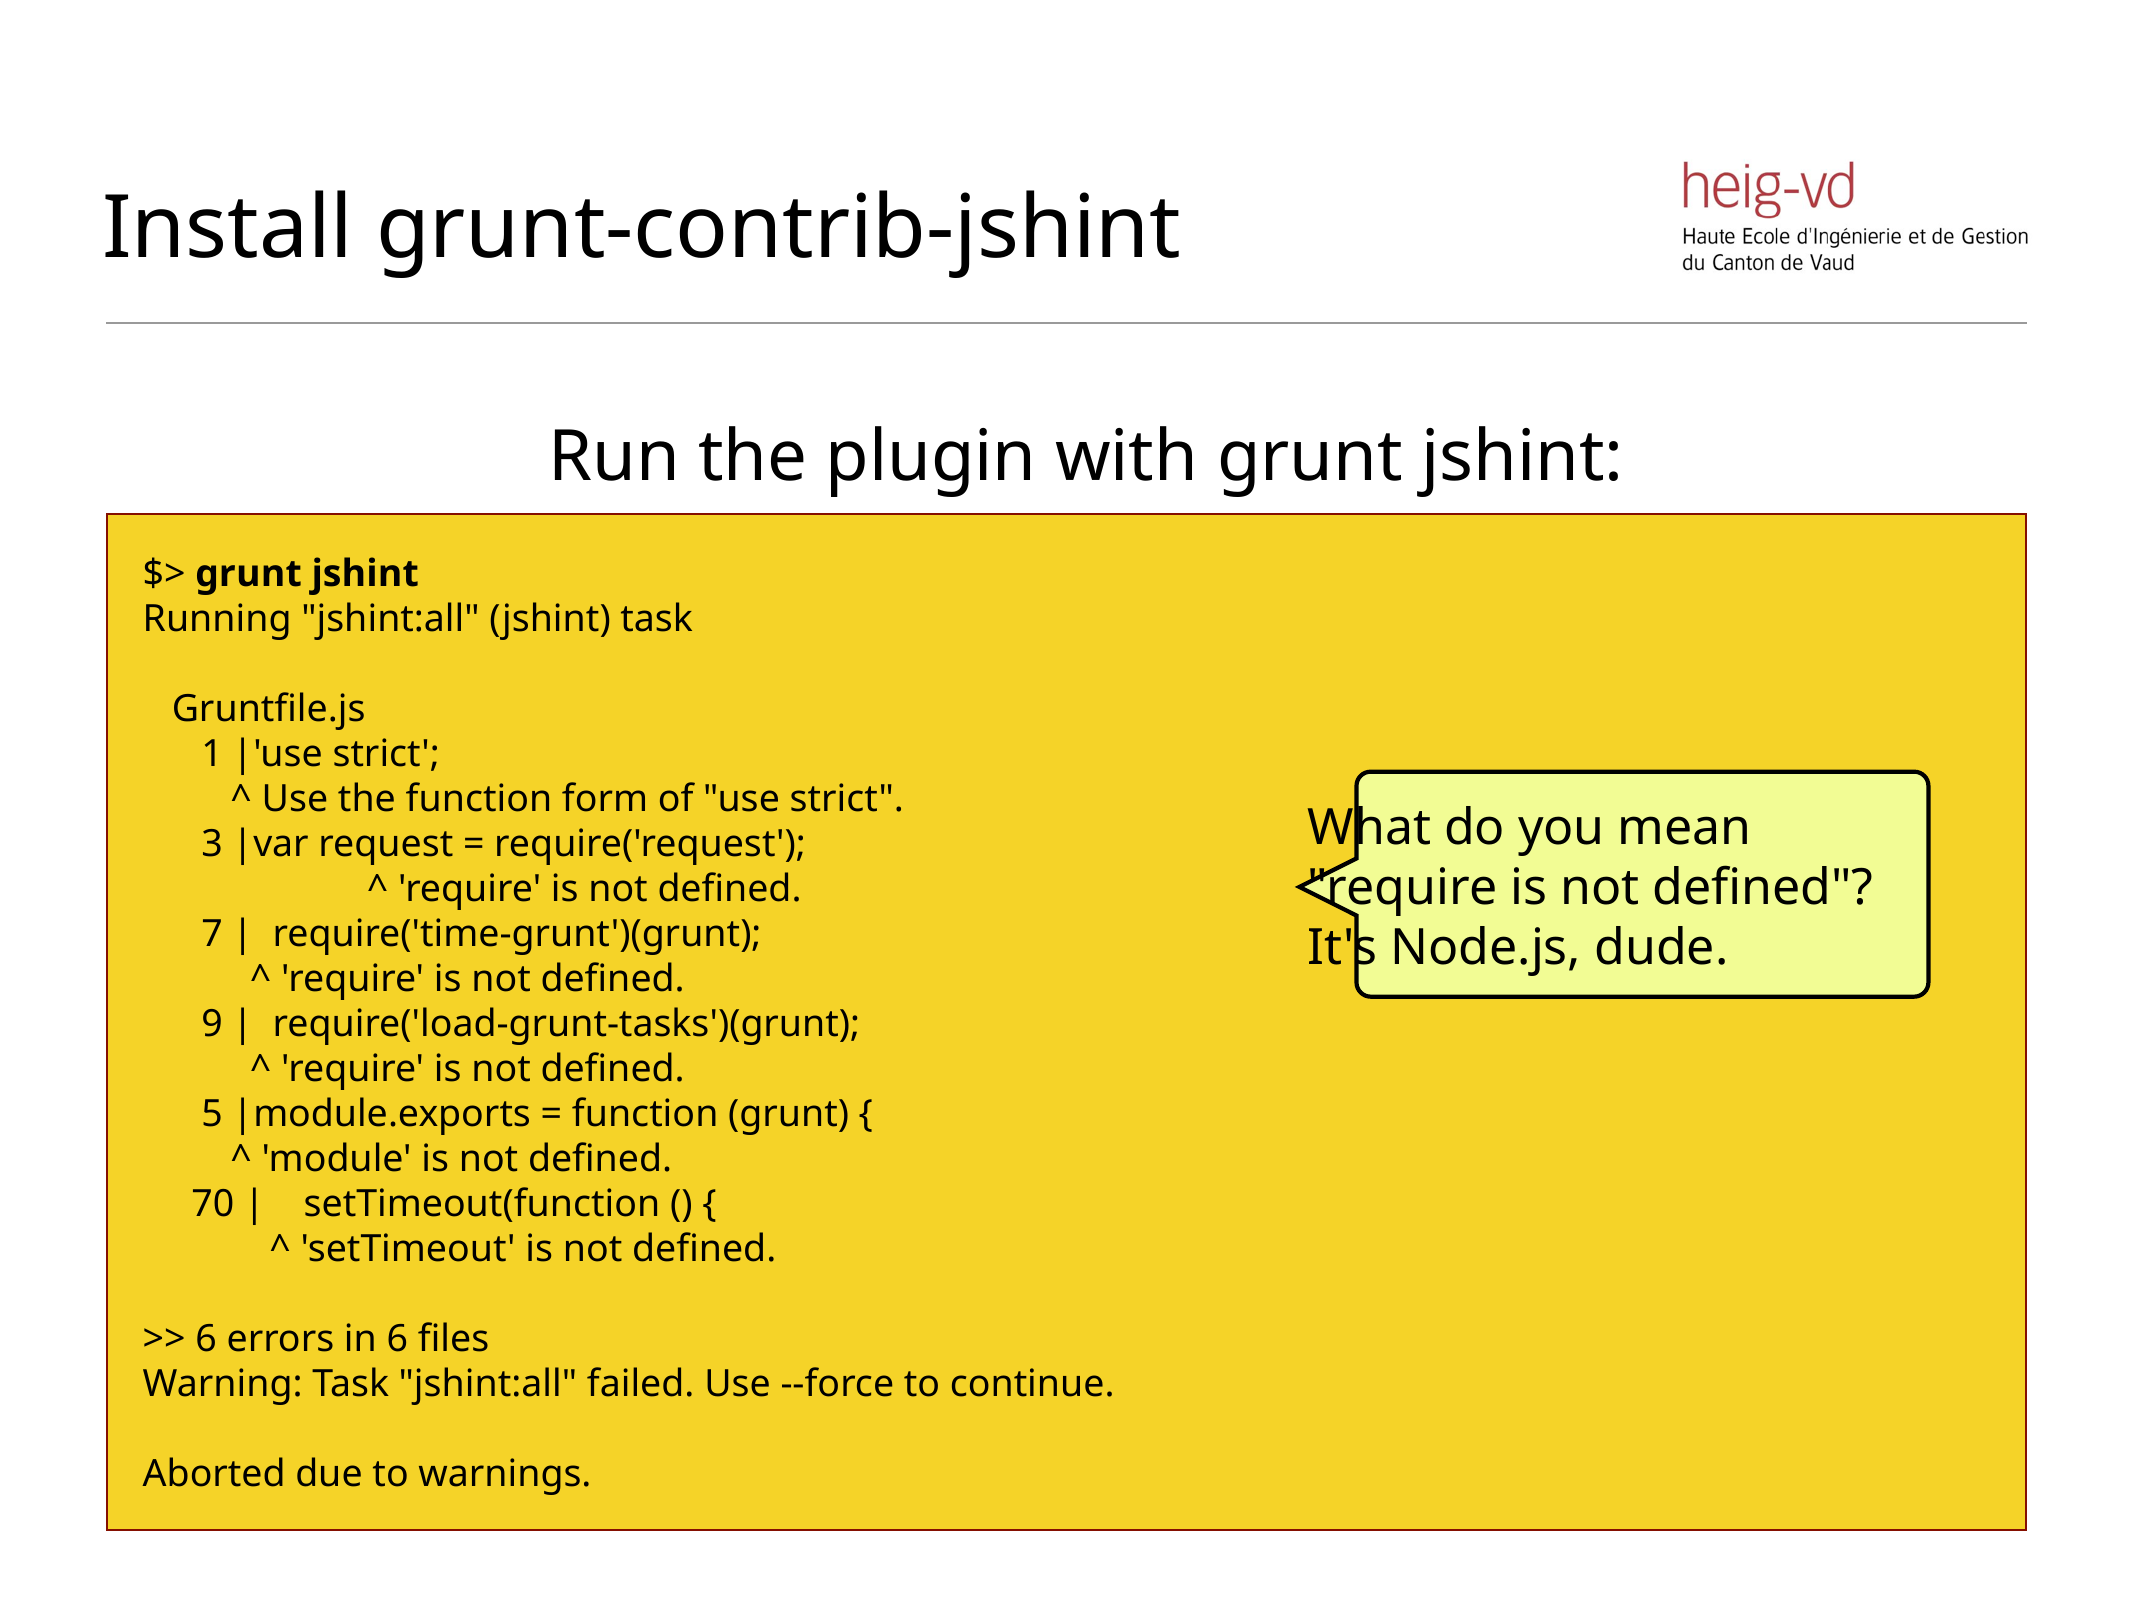

# Install grunt-contrib-jshint
Run the plugin with grunt jshint:
$> grunt jshint
Running "jshint:all" (jshint) task
 Gruntfile.js
 1 |'use strict';
 ^ Use the function form of "use strict".
 3 |var request = require('request');
 ^ 'require' is not defined.
 7 | require('time-grunt')(grunt);
 ^ 'require' is not defined.
 9 | require('load-grunt-tasks')(grunt);
 ^ 'require' is not defined.
 5 |module.exports = function (grunt) {
 ^ 'module' is not defined.
 70 | setTimeout(function () {
 ^ 'setTimeout' is not defined.
>> 6 errors in 6 files
Warning: Task "jshint:all" failed. Use --force to continue.
Aborted due to warnings.
What do you mean "require is not defined"? It's Node.js, dude.